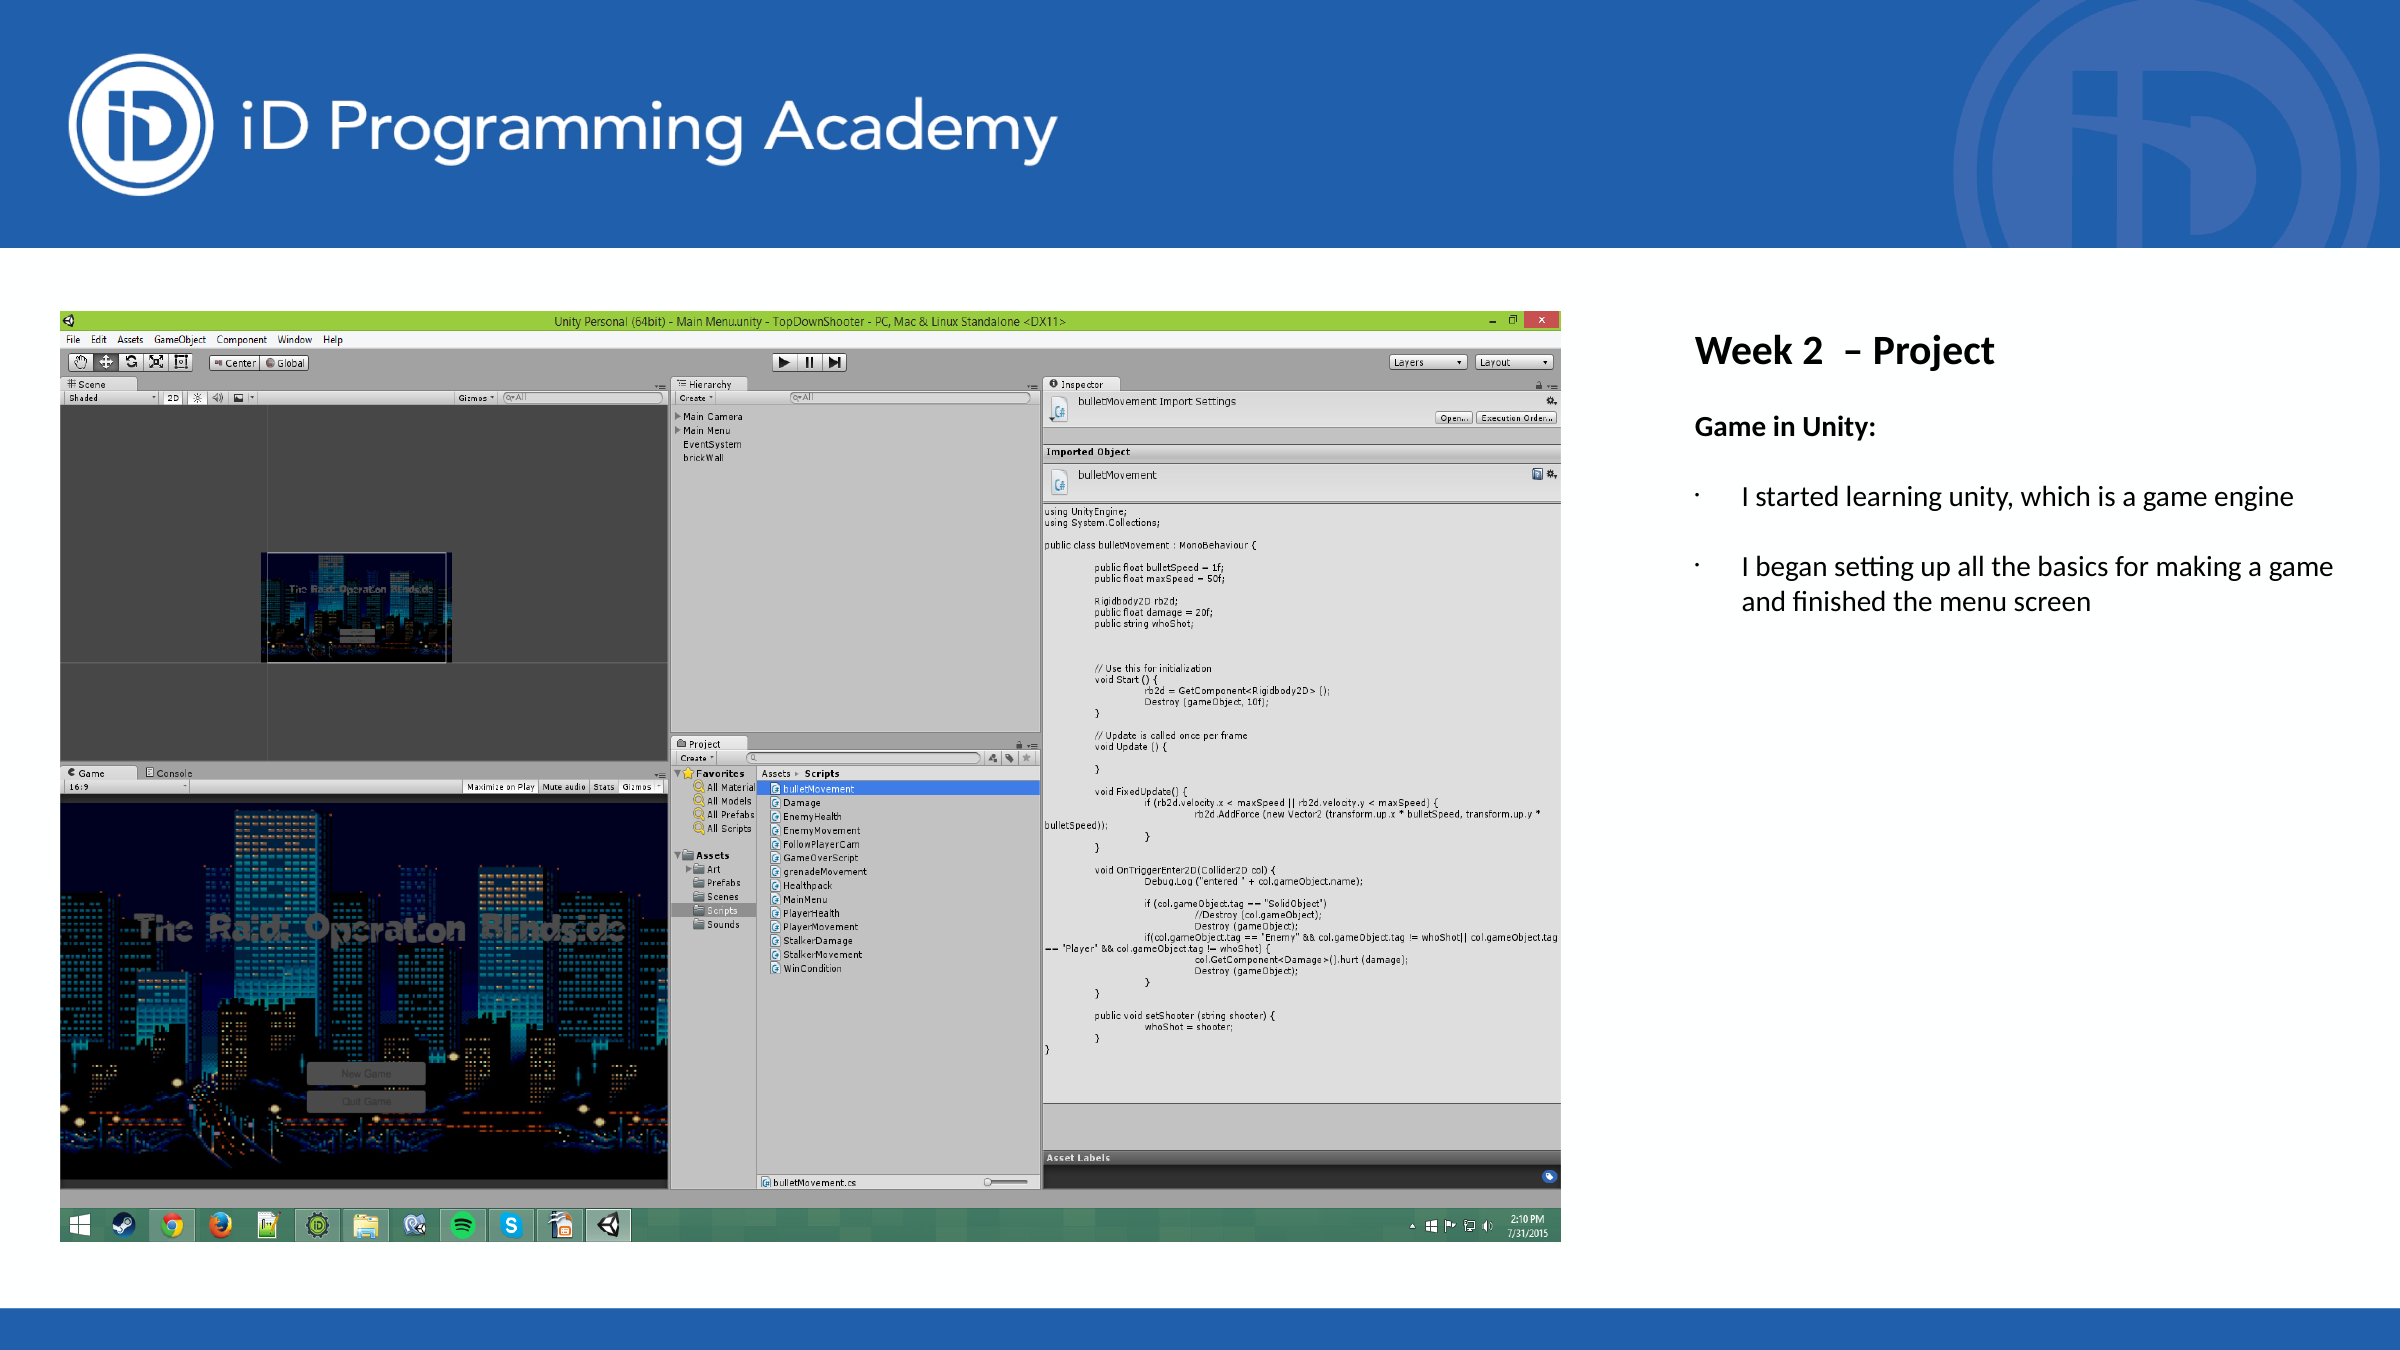

Week 2 – Project
Game in Unity:
I started learning unity, which is a game engine
I began setting up all the basics for making a game and finished the menu screen
Replace this image with your own screenshot. Then delete this text.